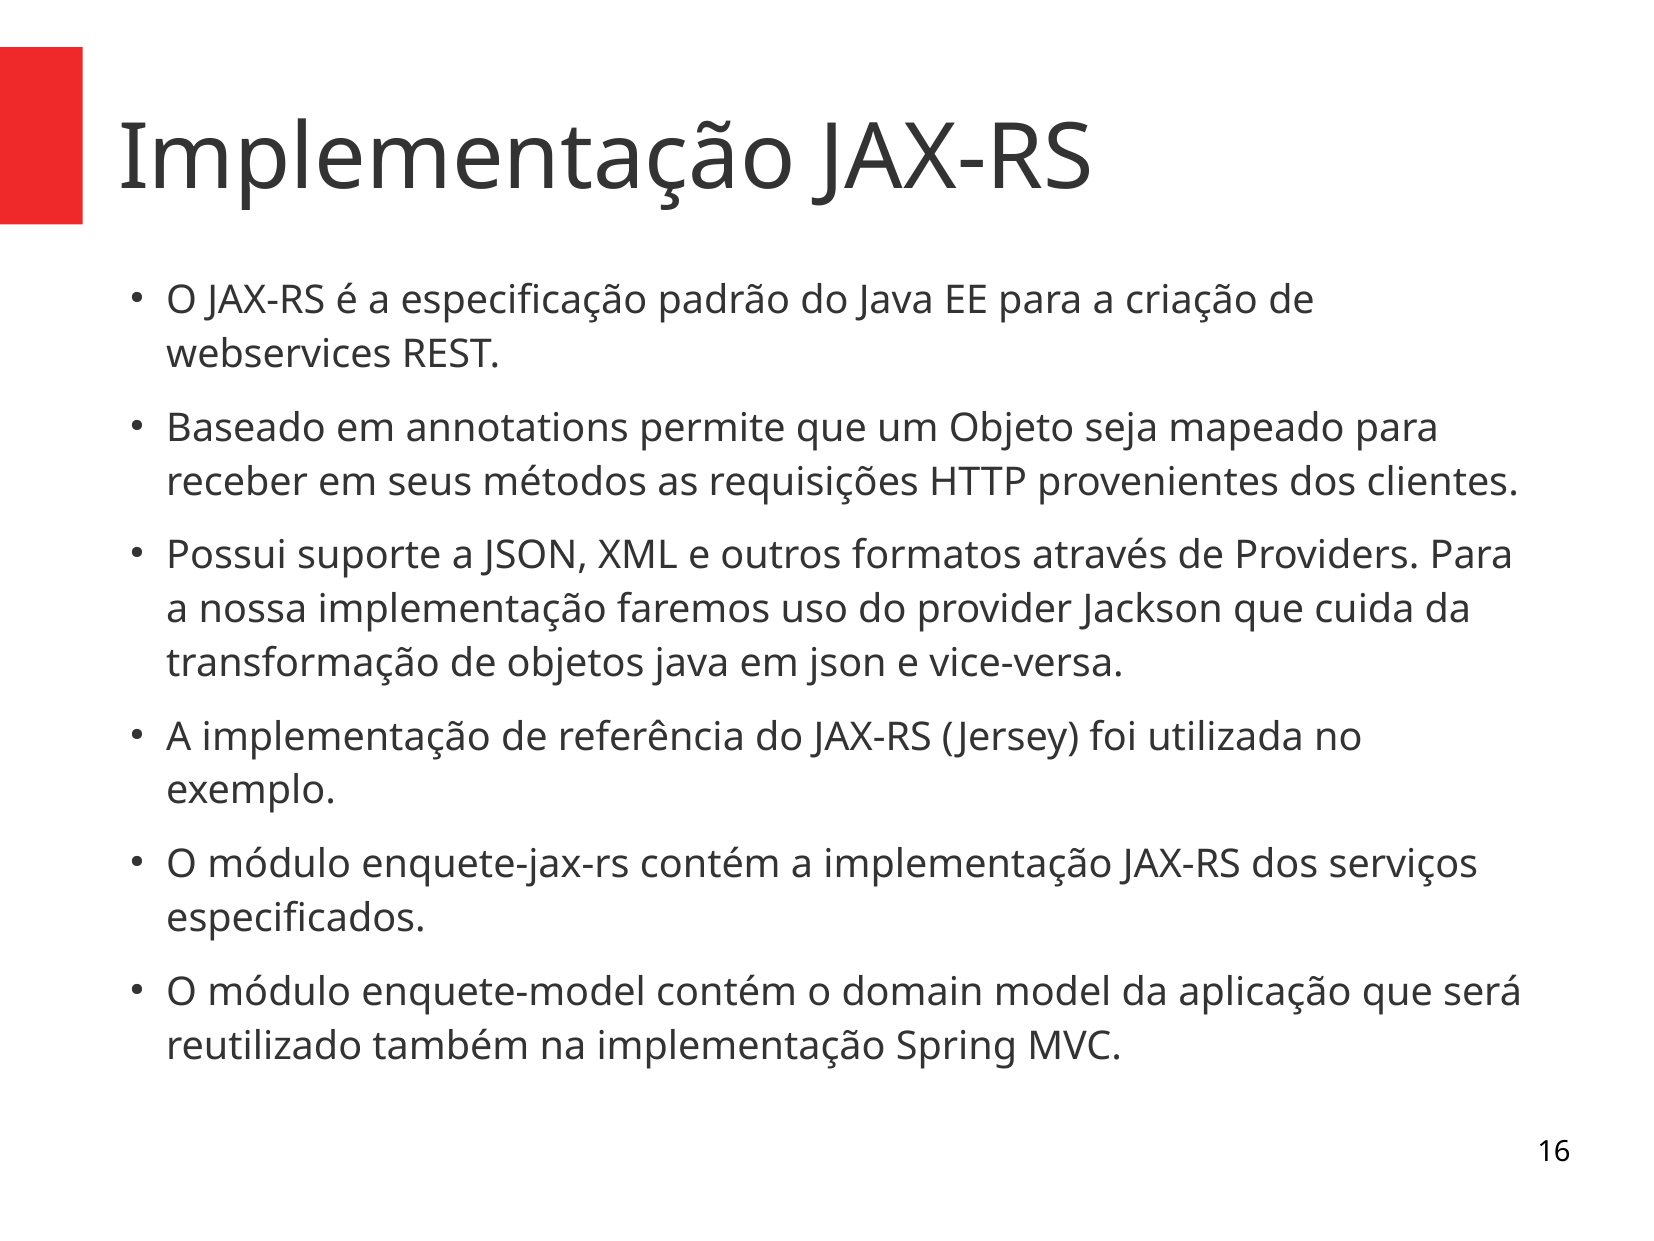

# Implementação JAX-RS
O JAX-RS é a especificação padrão do Java EE para a criação de webservices REST.
Baseado em annotations permite que um Objeto seja mapeado para receber em seus métodos as requisições HTTP provenientes dos clientes.
Possui suporte a JSON, XML e outros formatos através de Providers. Para a nossa implementação faremos uso do provider Jackson que cuida da transformação de objetos java em json e vice-versa.
A implementação de referência do JAX-RS (Jersey) foi utilizada no exemplo.
O módulo enquete-jax-rs contém a implementação JAX-RS dos serviços especificados.
O módulo enquete-model contém o domain model da aplicação que será reutilizado também na implementação Spring MVC.
16